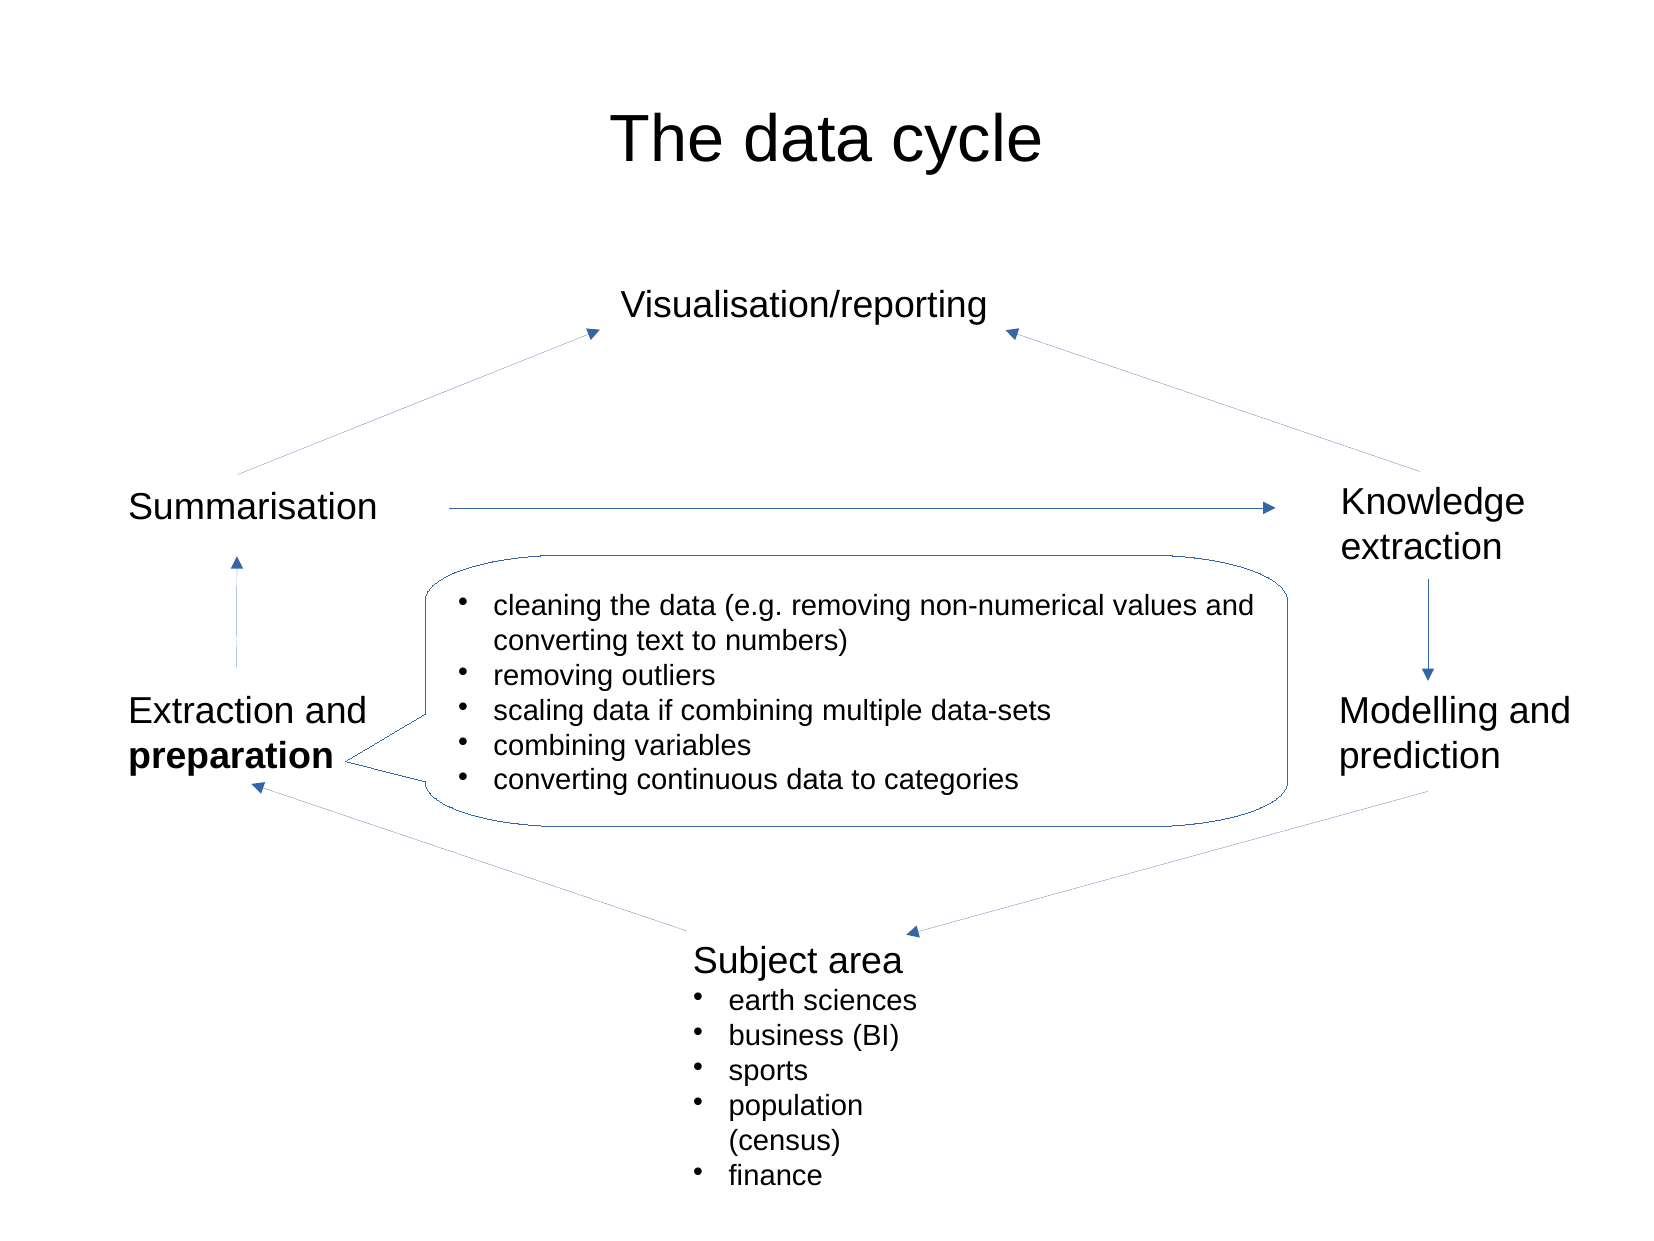

The data cycle
Visualisation/reporting
Knowledge extraction
Summarisation
cleaning the data (e.g. removing non-numerical values and converting text to numbers)
removing outliers
scaling data if combining multiple data-sets
combining variables
converting continuous data to categories
Extraction and preparation
Modelling and prediction
Subject area
earth sciences
business (BI)
sports
population (census)
finance